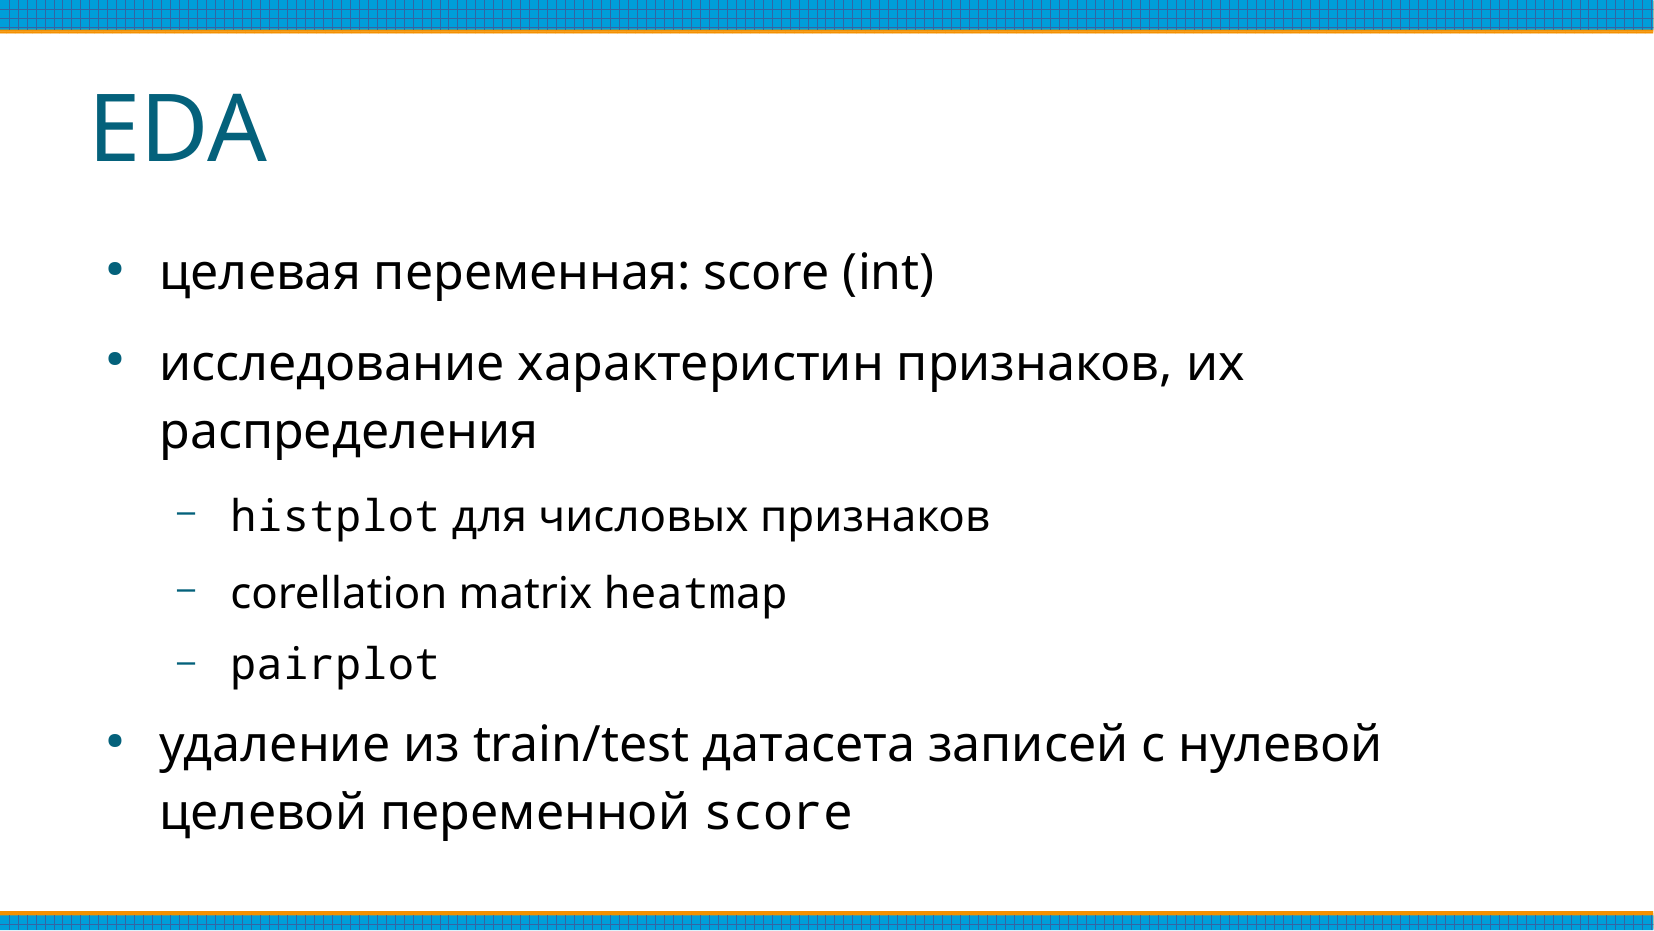

# EDA
целевая переменная: score (int)
исследование характеристин признаков, их распределения
histplot для числовых признаков
corellation matrix heatmap
pairplot
удаление из train/test датасета записей с нулевой целевой переменной score